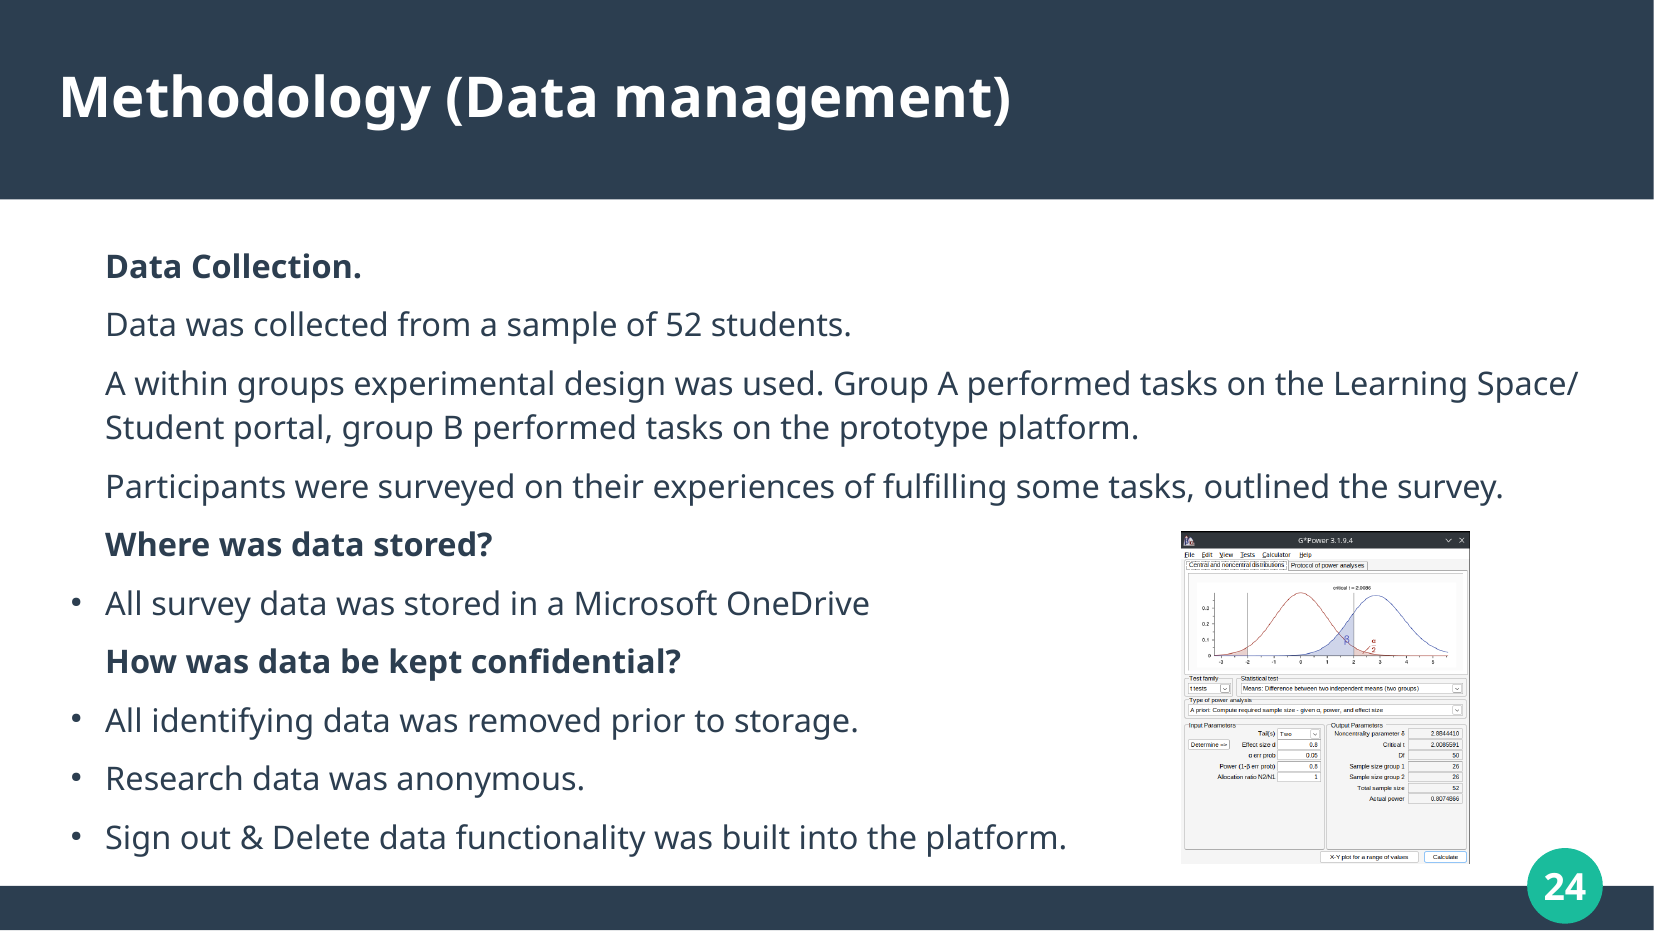

# Methodology (Data management)
Data Collection.
Data was collected from a sample of 52 students.
A within groups experimental design was used. Group A performed tasks on the Learning Space/ Student portal, group B performed tasks on the prototype platform.
Participants were surveyed on their experiences of fulfilling some tasks, outlined the survey.
Where was data stored?
All survey data was stored in a Microsoft OneDrive
How was data be kept confidential?
All identifying data was removed prior to storage.
Research data was anonymous.
Sign out & Delete data functionality was built into the platform.